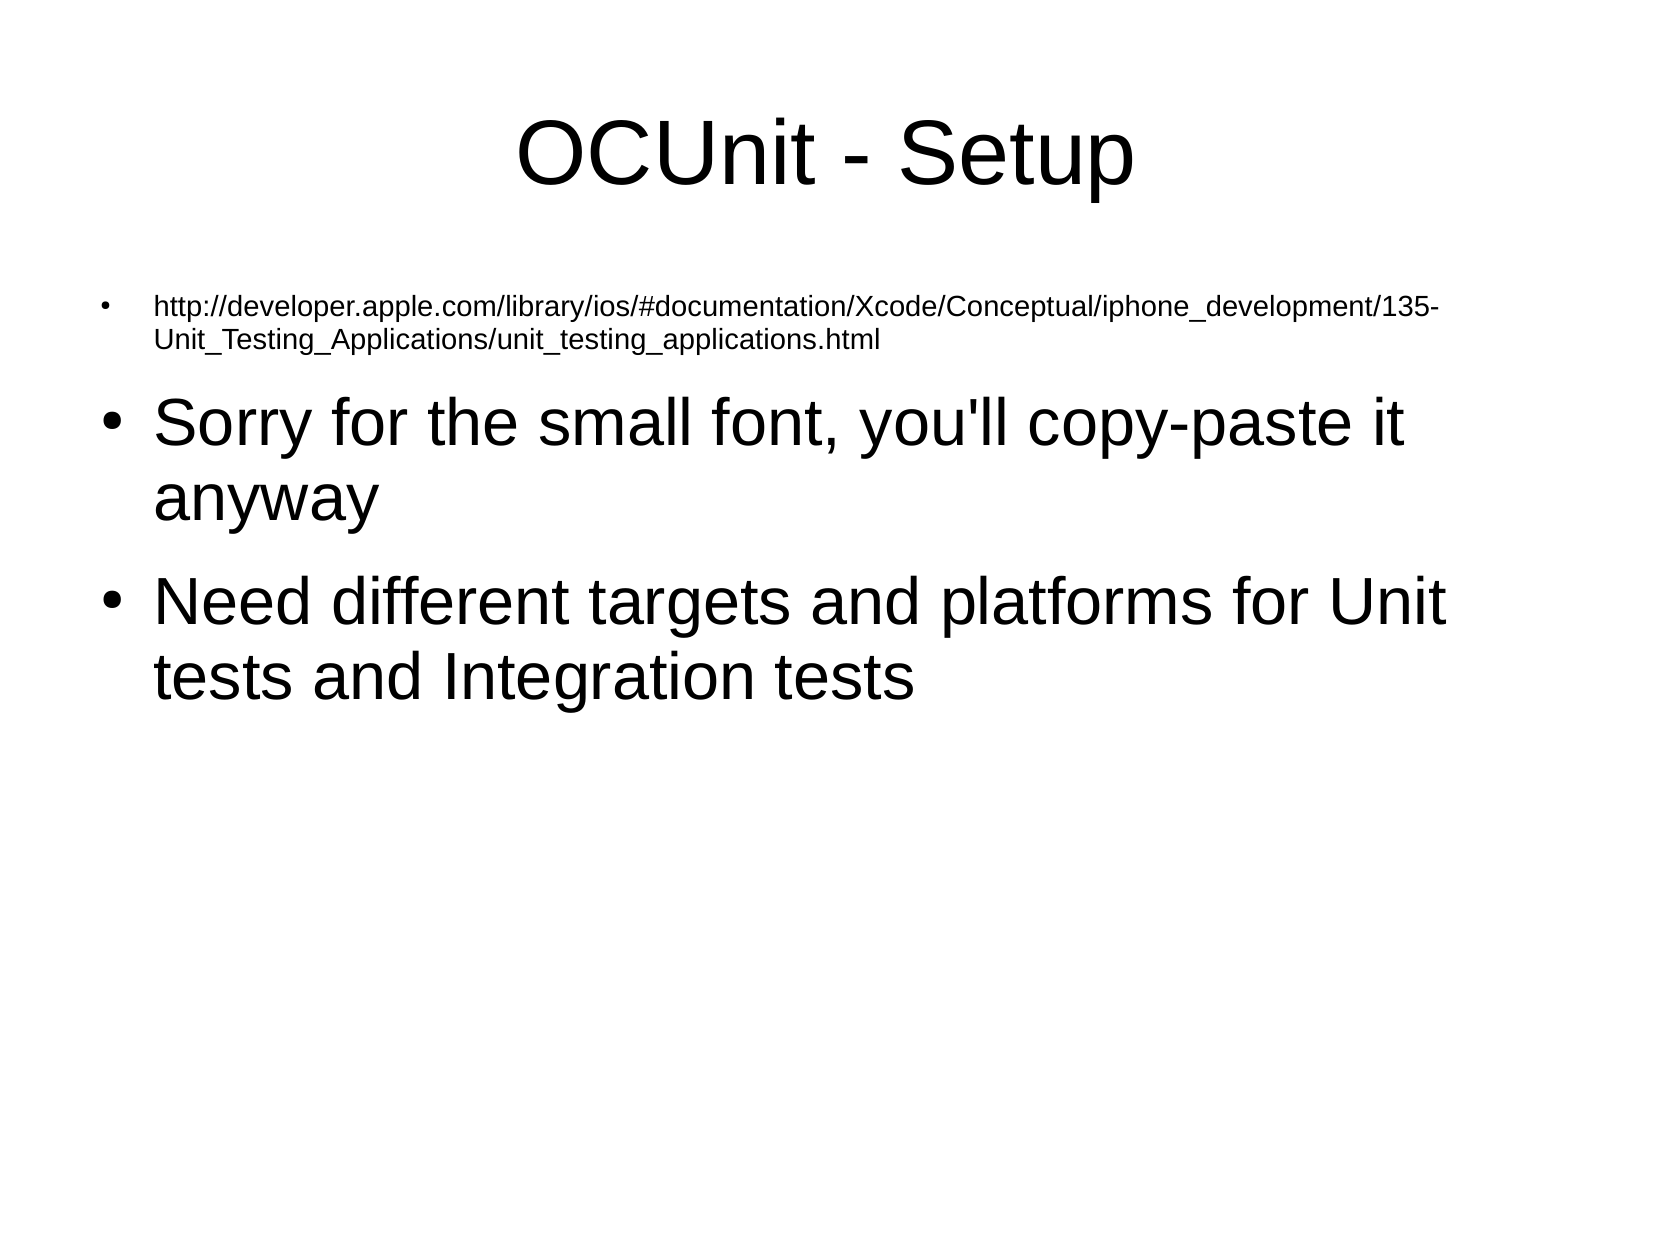

# OCUnit - Setup
http://developer.apple.com/library/ios/#documentation/Xcode/Conceptual/iphone_development/135-Unit_Testing_Applications/unit_testing_applications.html
Sorry for the small font, you'll copy-paste it anyway
Need different targets and platforms for Unit tests and Integration tests